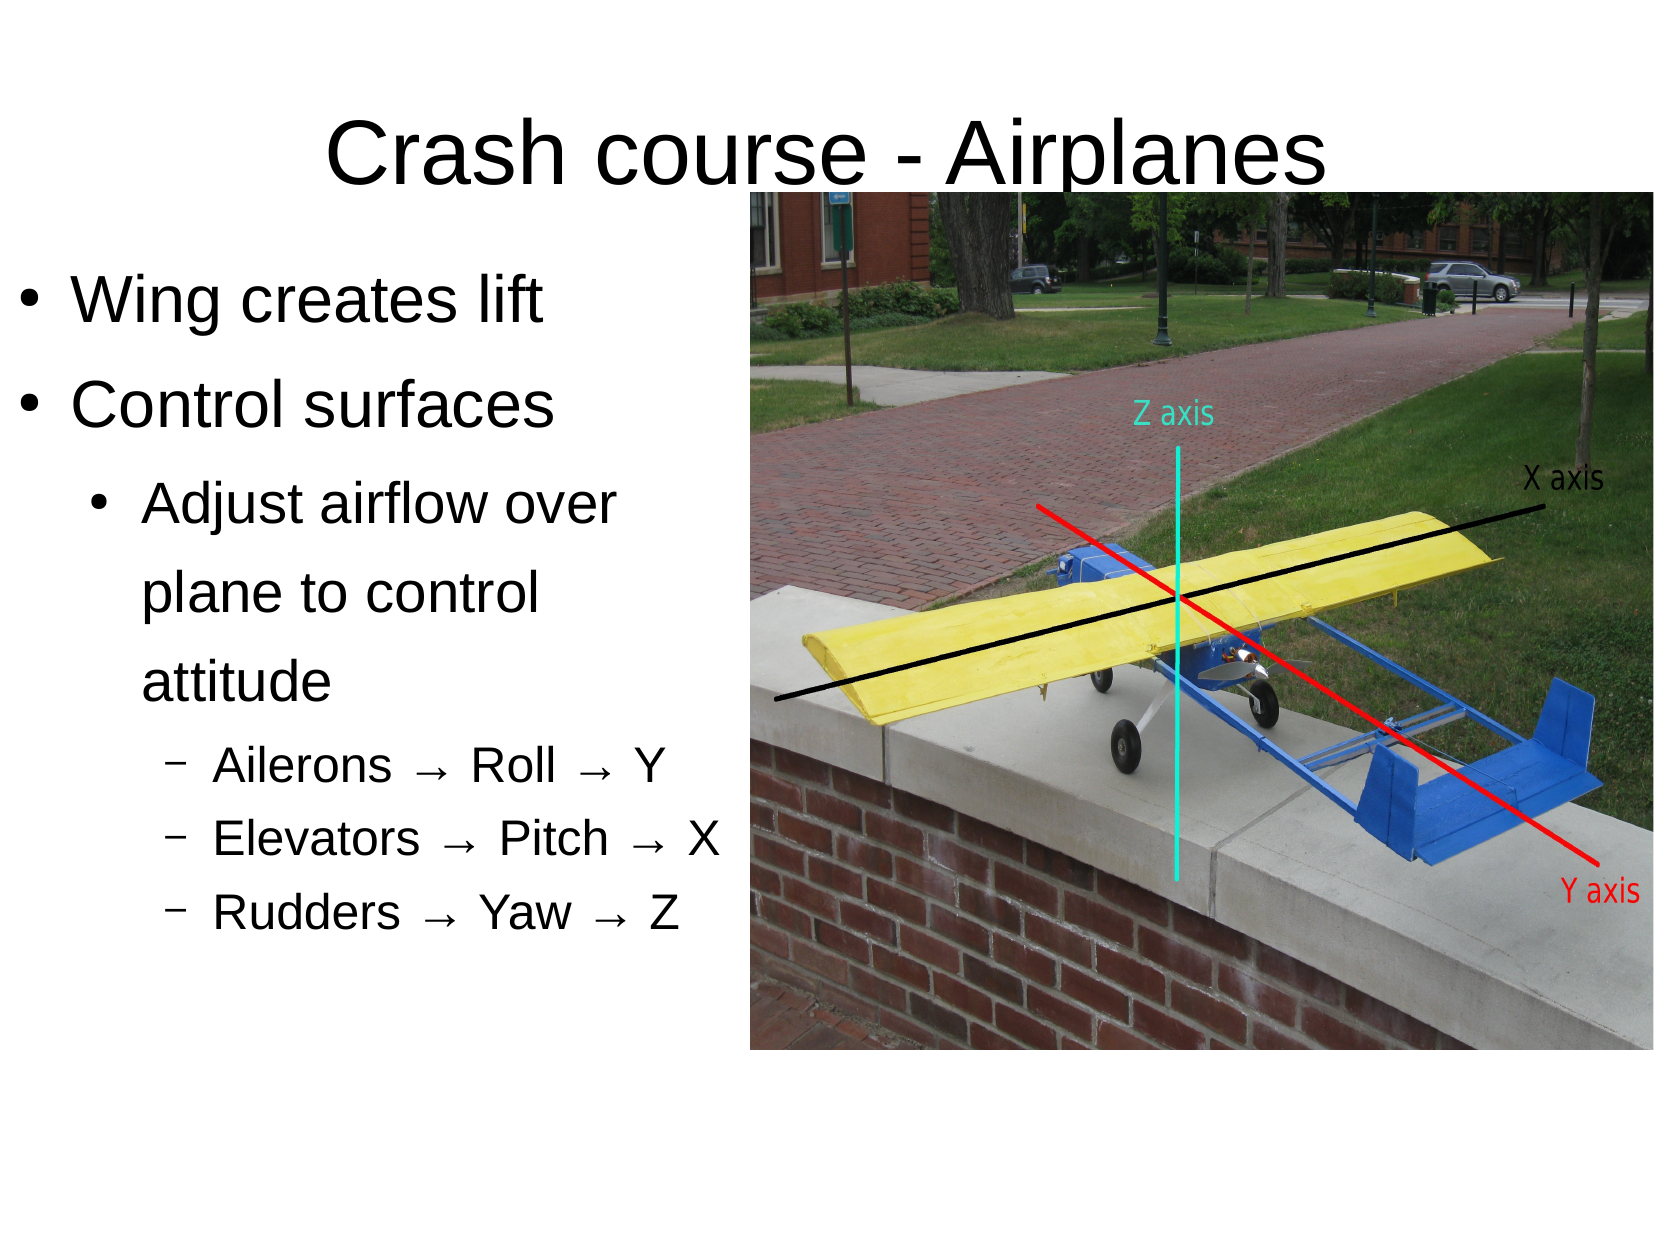

# Crash course - Airplanes
Wing creates lift
Control surfaces
Adjust airflow over
plane to control
attitude
Ailerons → Roll → Y
Elevators → Pitch → X
Rudders → Yaw → Z